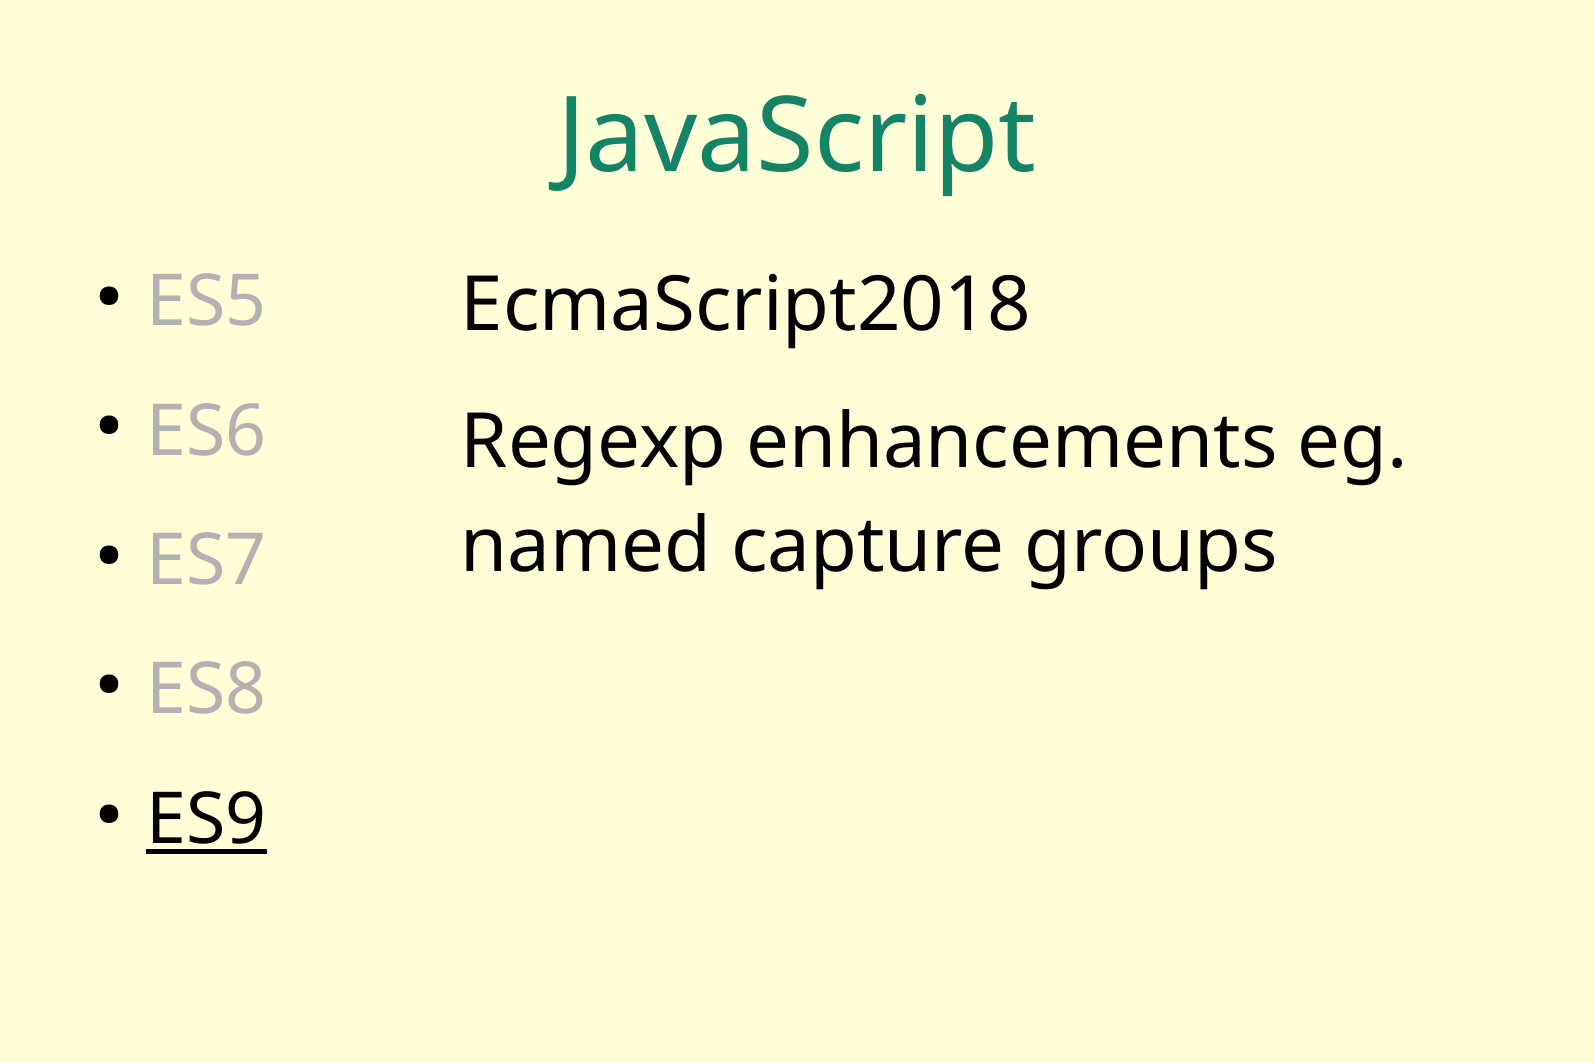

# JavaScript
ES5
ES6
ES7
ES8
ES9
EcmaScript2018
Regexp enhancements eg. named capture groups